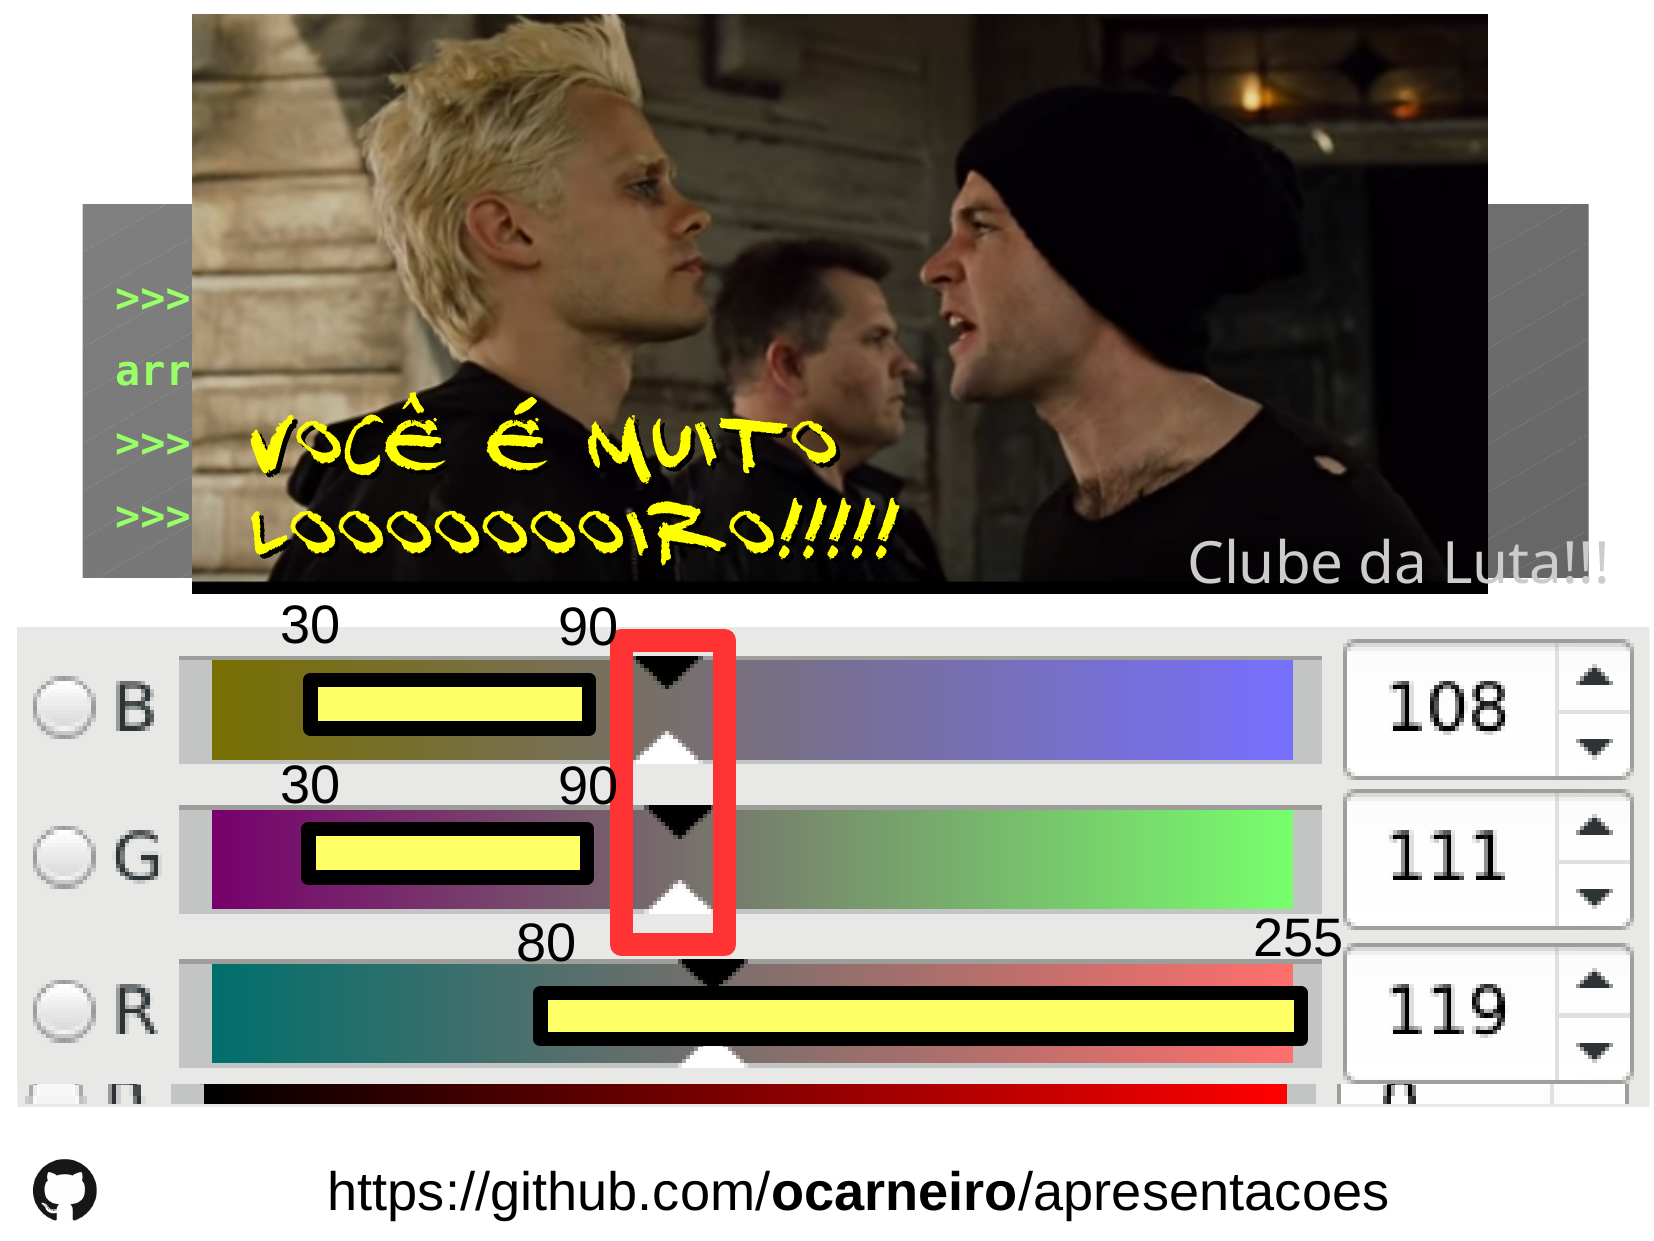

# Cores: RGB (ou BGR?)
>>> imagem[0][0]
array([108, 111, 119], dtype=uint8)
>>> min = np.array([30,30,80])
>>> max = np.array([90,90,255])
Clube da Luta!!!
30
90
30
90
255
80
https://github.com/ocarneiro/apresentacoes